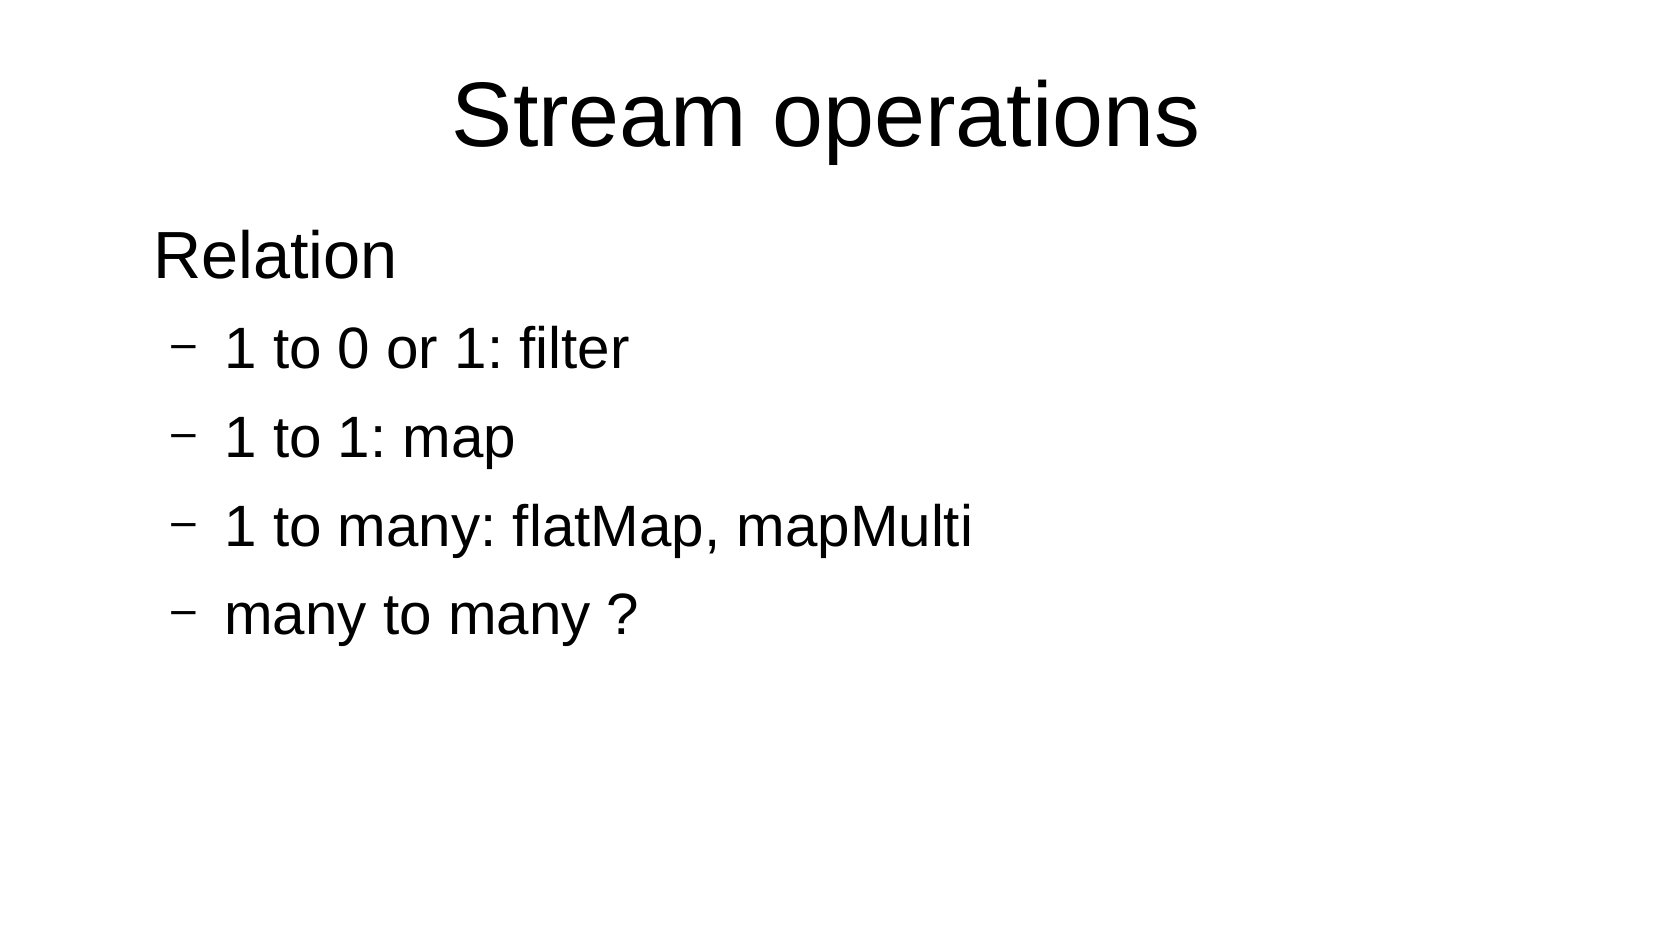

# Stream operations
Relation
1 to 0 or 1: filter
1 to 1: map
1 to many: flatMap, mapMulti
many to many ?